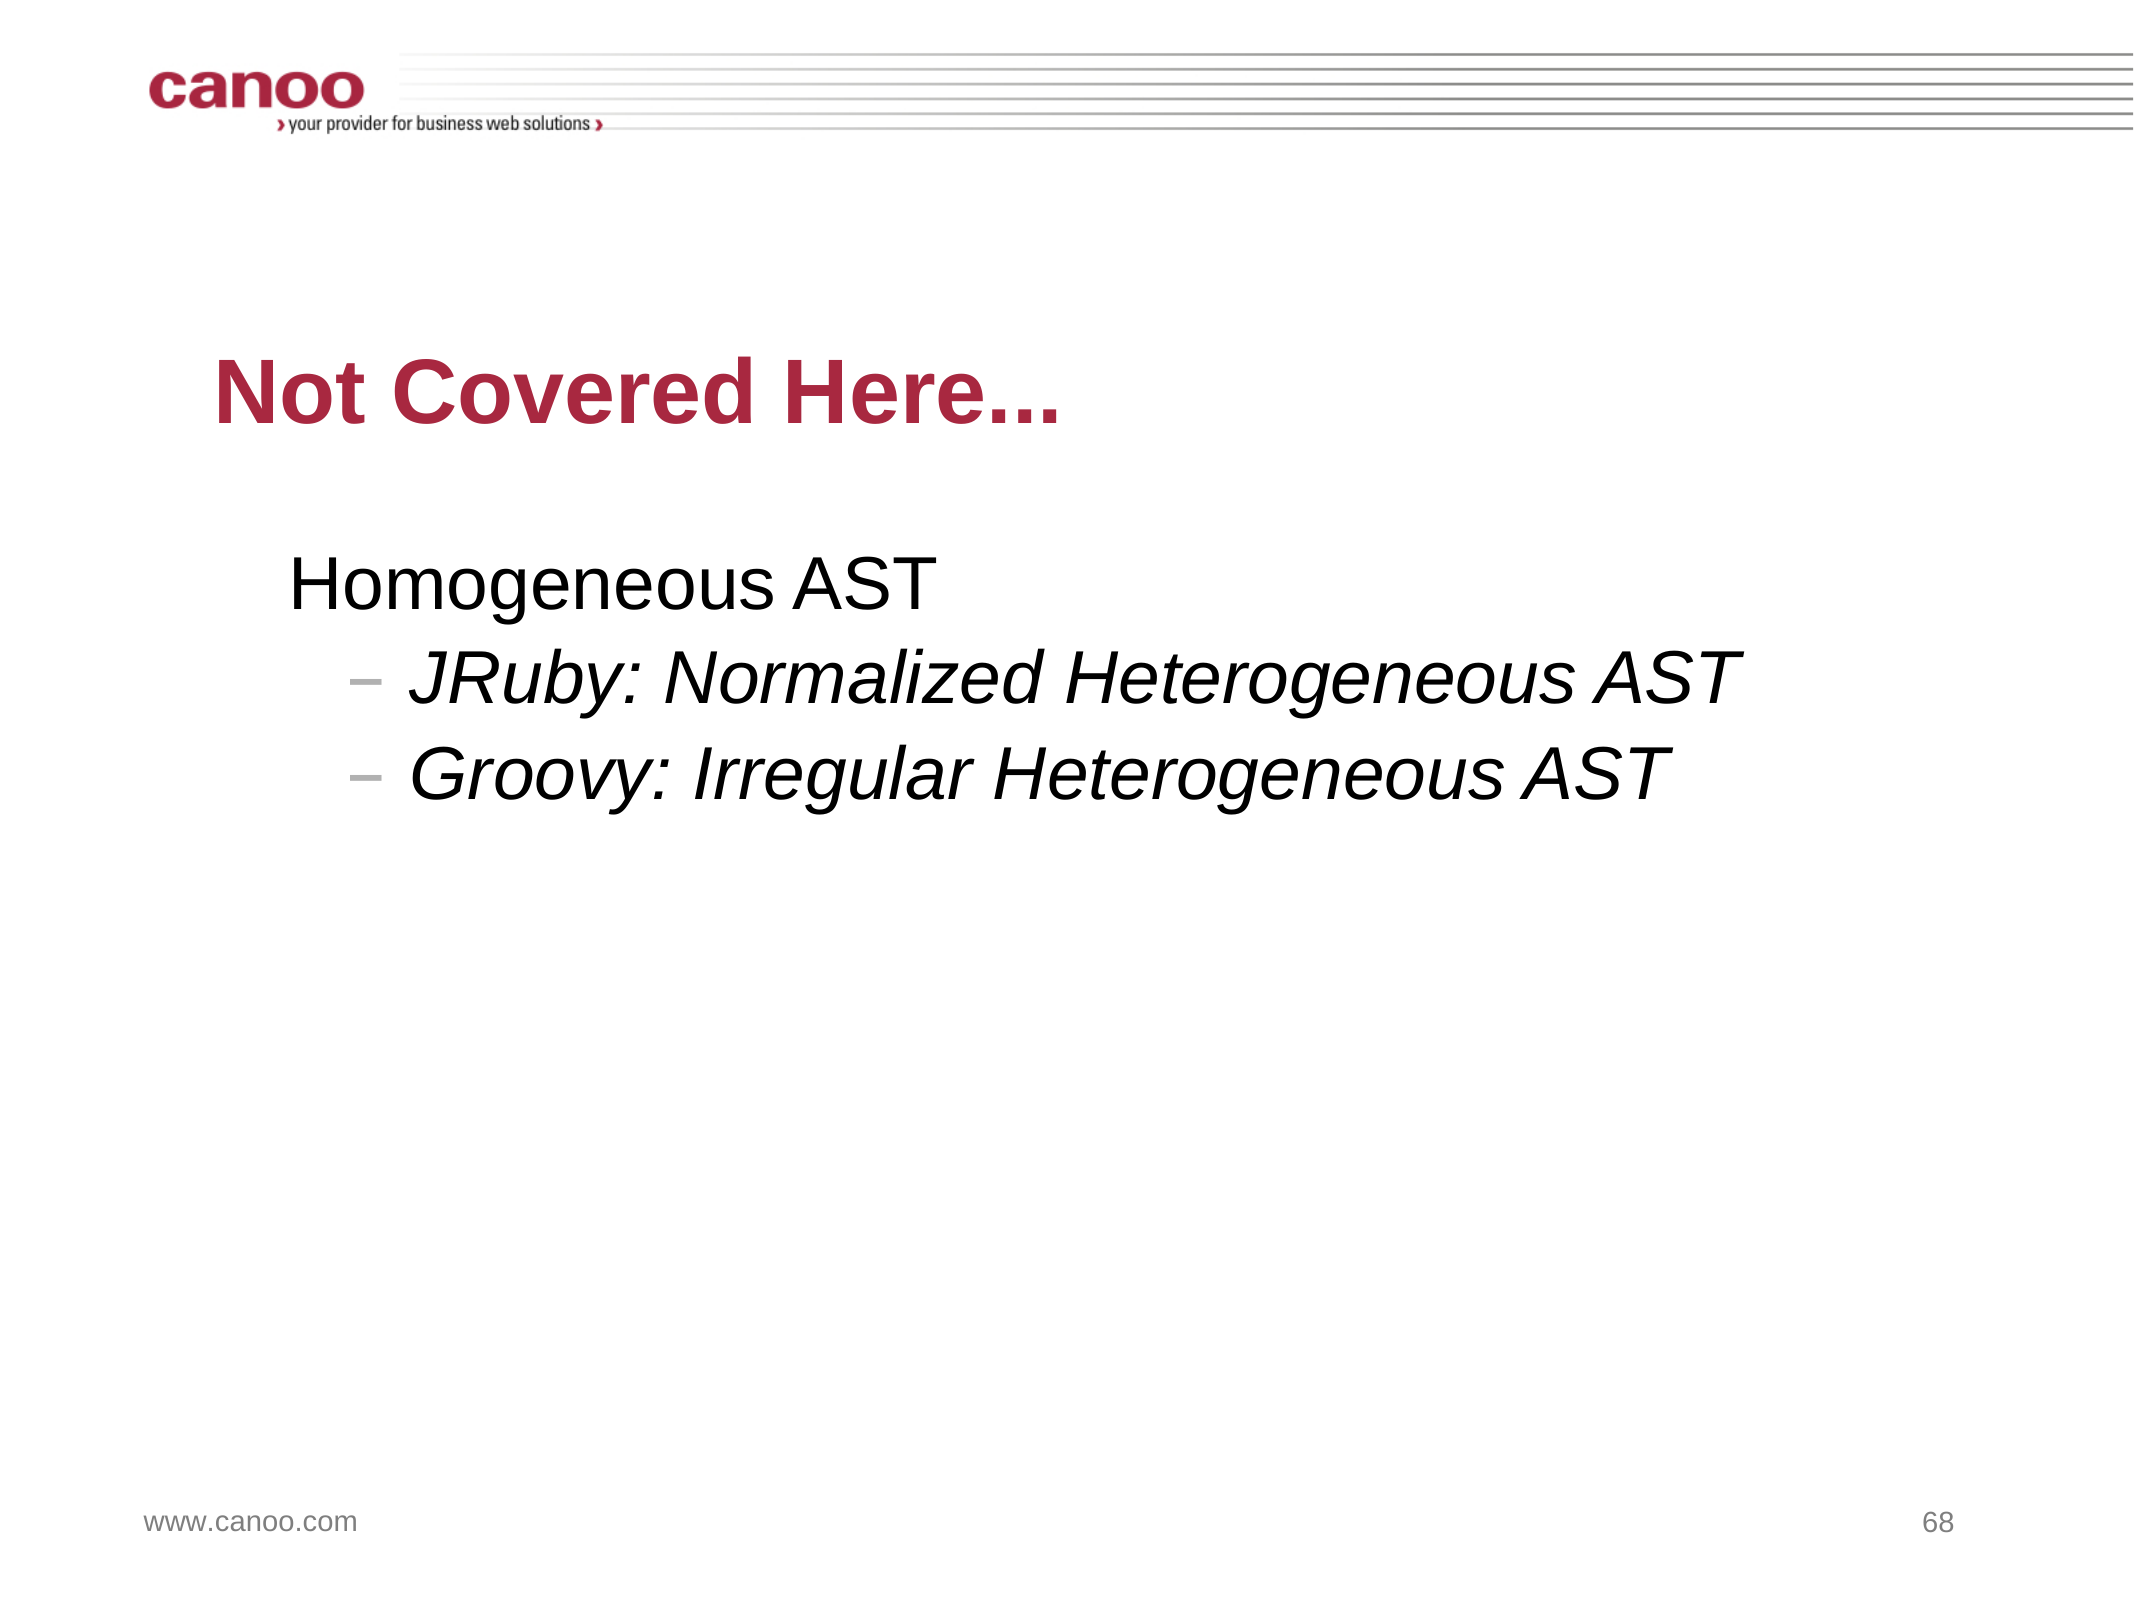

# Not Covered Here...
Homogeneous AST
JRuby: Normalized Heterogeneous AST
Groovy: Irregular Heterogeneous AST